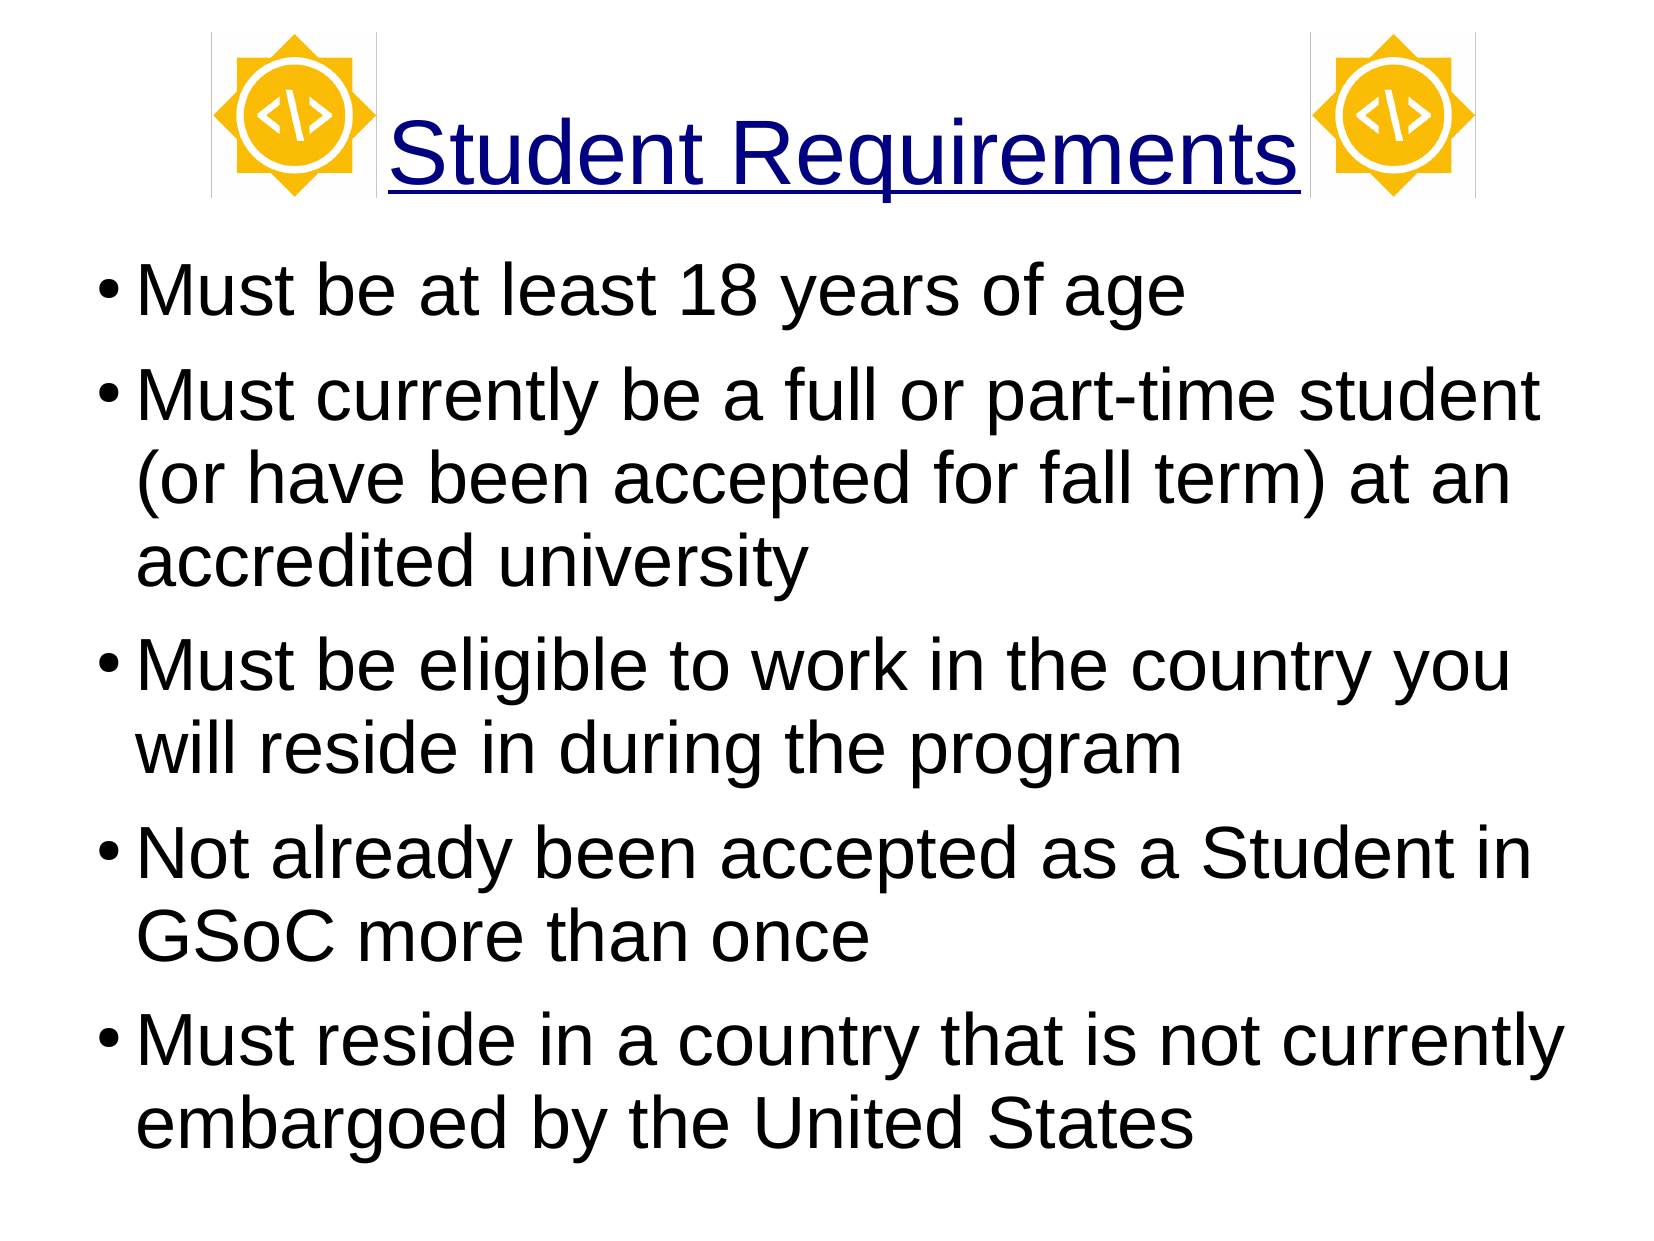

# Student Requirements
Must be at least 18 years of age
Must currently be a full or part-time student (or have been accepted for fall term) at an accredited university
Must be eligible to work in the country you will reside in during the program
Not already been accepted as a Student in GSoC more than once
Must reside in a country that is not currently embargoed by the United States